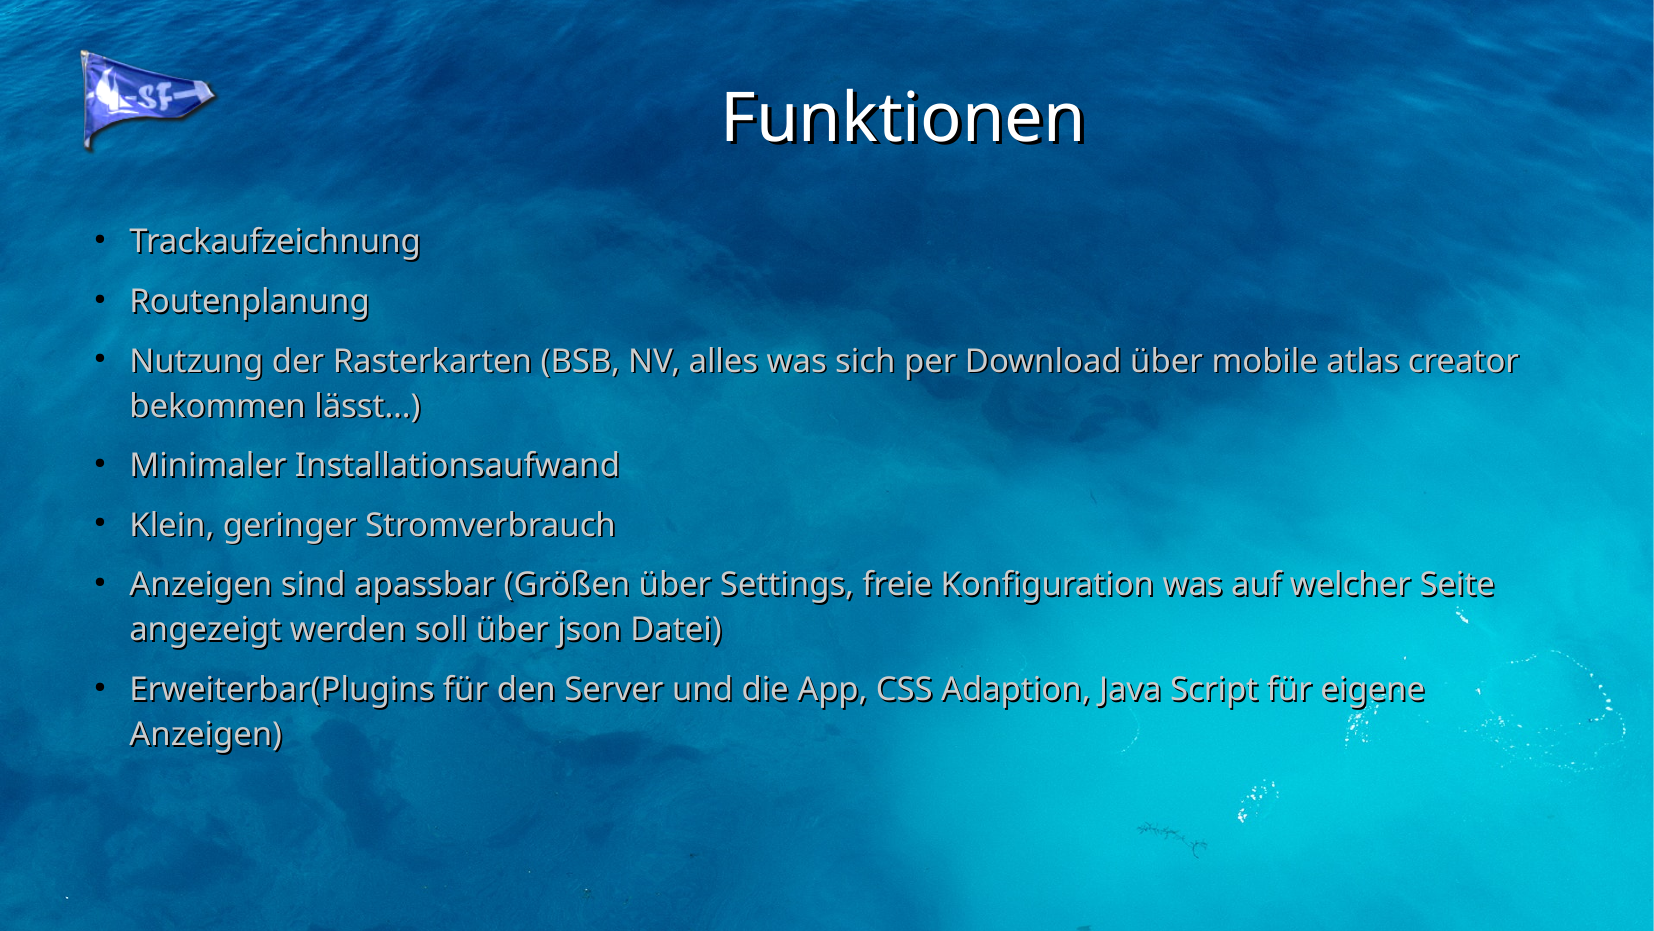

# Funktionen
Trackaufzeichnung
Routenplanung
Nutzung der Rasterkarten (BSB, NV, alles was sich per Download über mobile atlas creator bekommen lässt…)
Minimaler Installationsaufwand
Klein, geringer Stromverbrauch
Anzeigen sind apassbar (Größen über Settings, freie Konfiguration was auf welcher Seite angezeigt werden soll über json Datei)
Erweiterbar(Plugins für den Server und die App, CSS Adaption, Java Script für eigene Anzeigen)